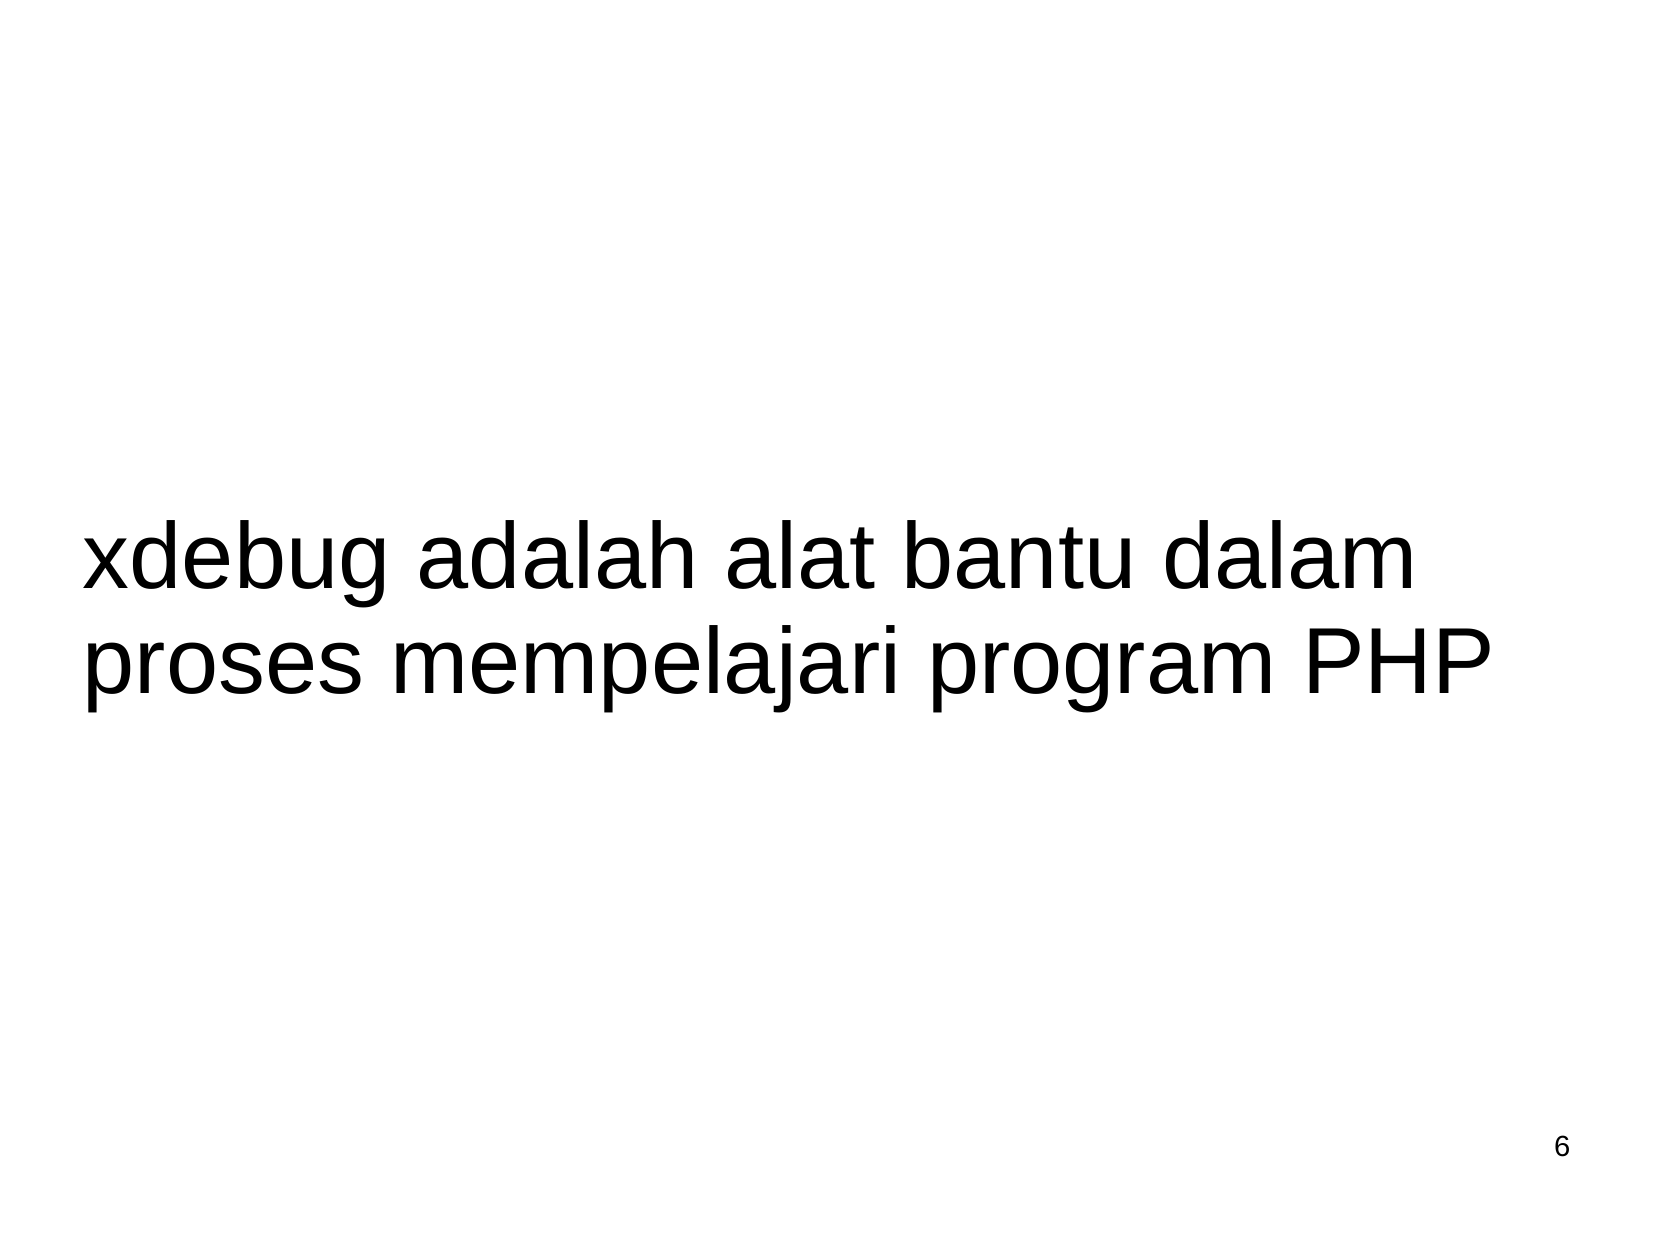

# xdebug adalah alat bantu dalam proses mempelajari program PHP
6